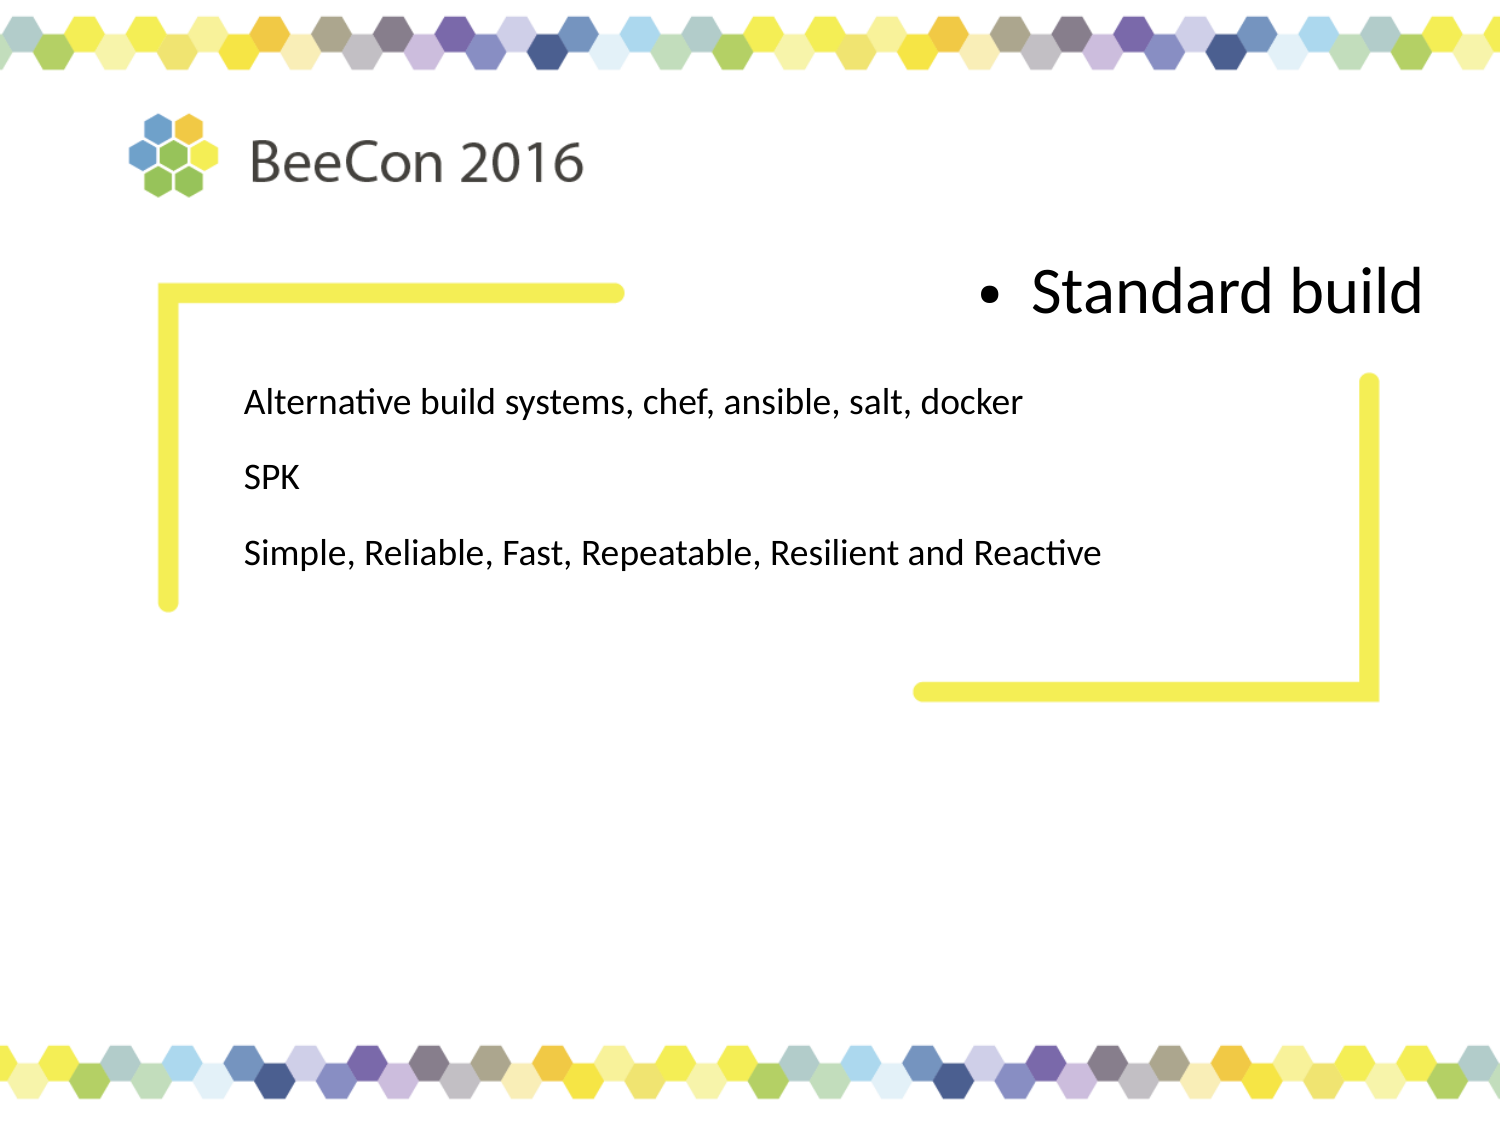

Standard build
# Alternative build systems, chef, ansible, salt, docker SPK Simple, Reliable, Fast, Repeatable, Resilient and Reactive